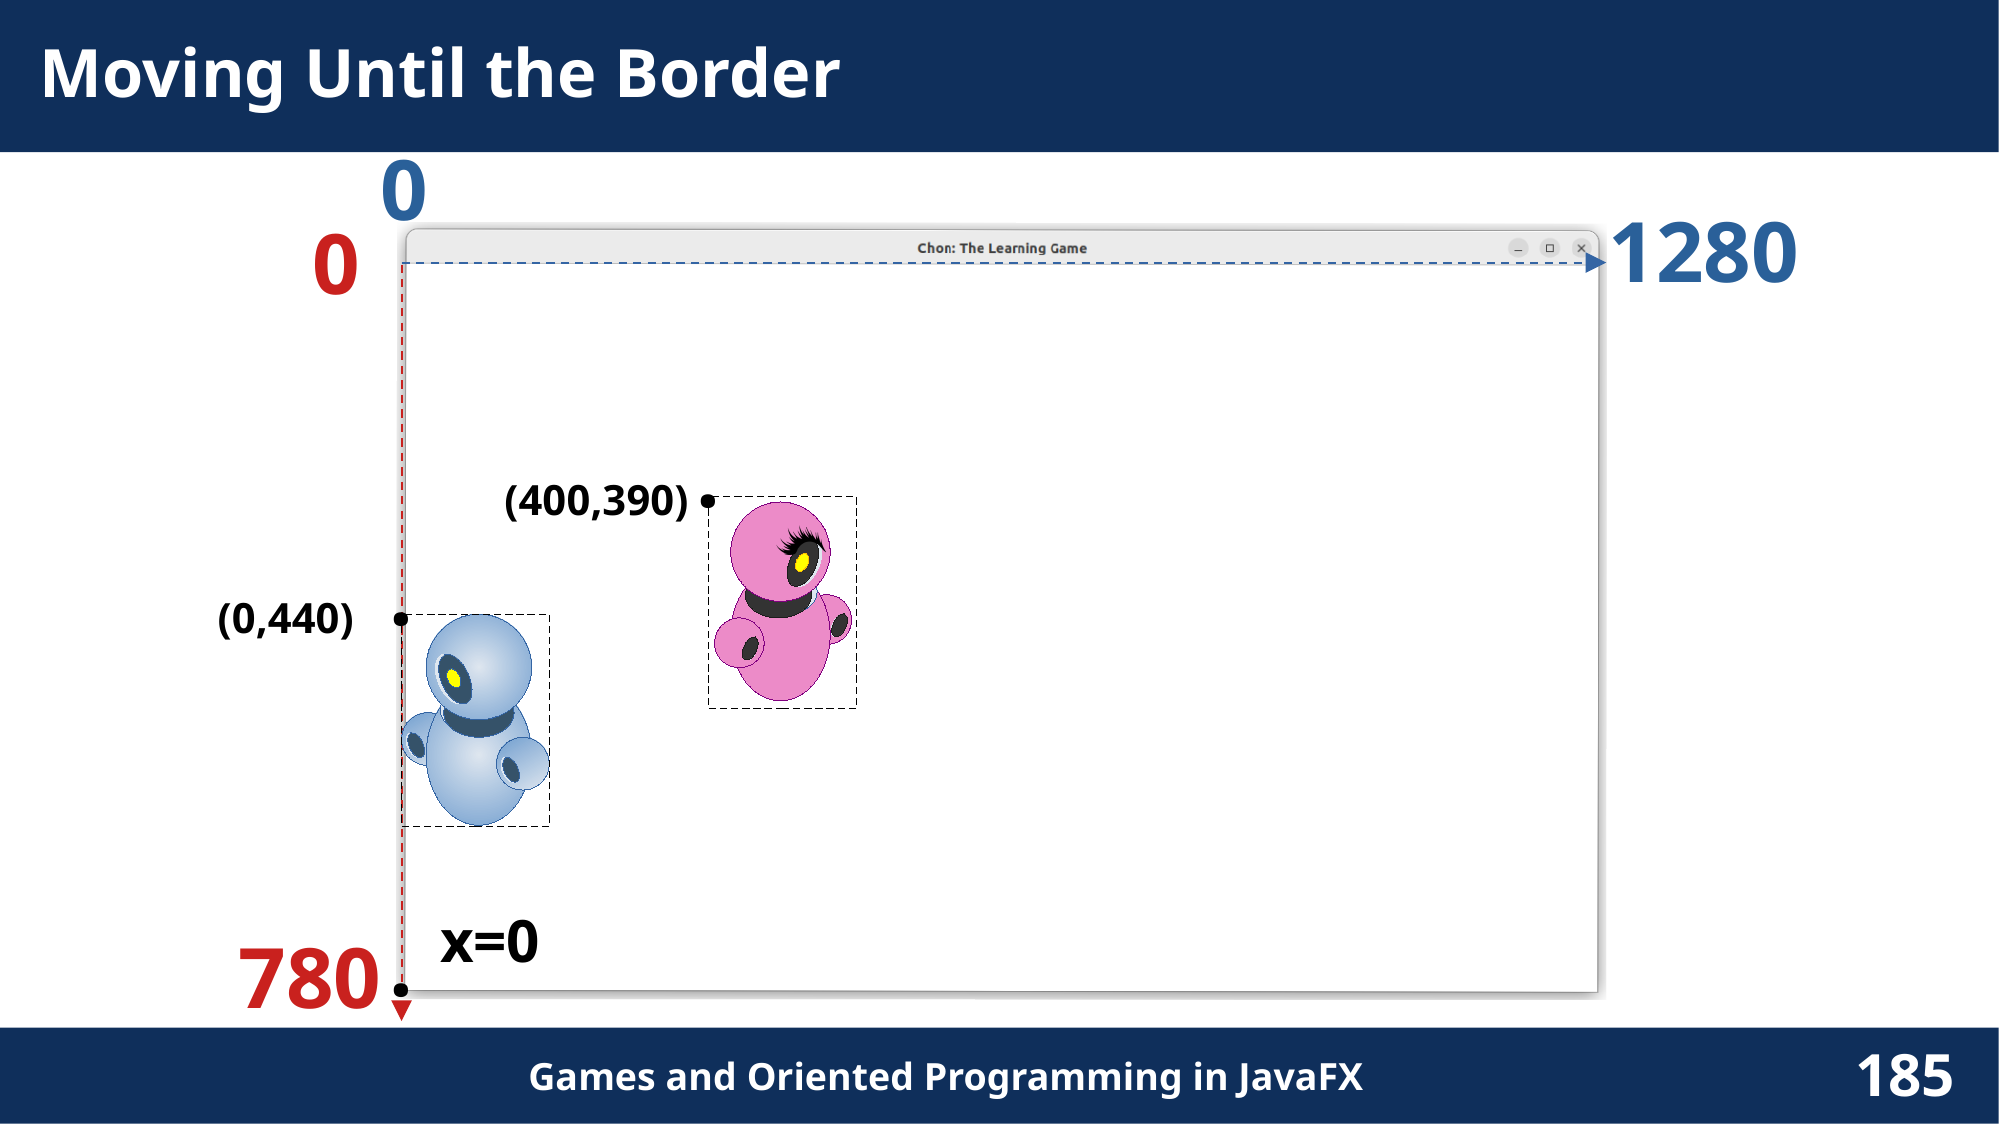

Moving Until the Border
0
1280
0
.
(400,390)
.
 (0,440)
x=0
.
780